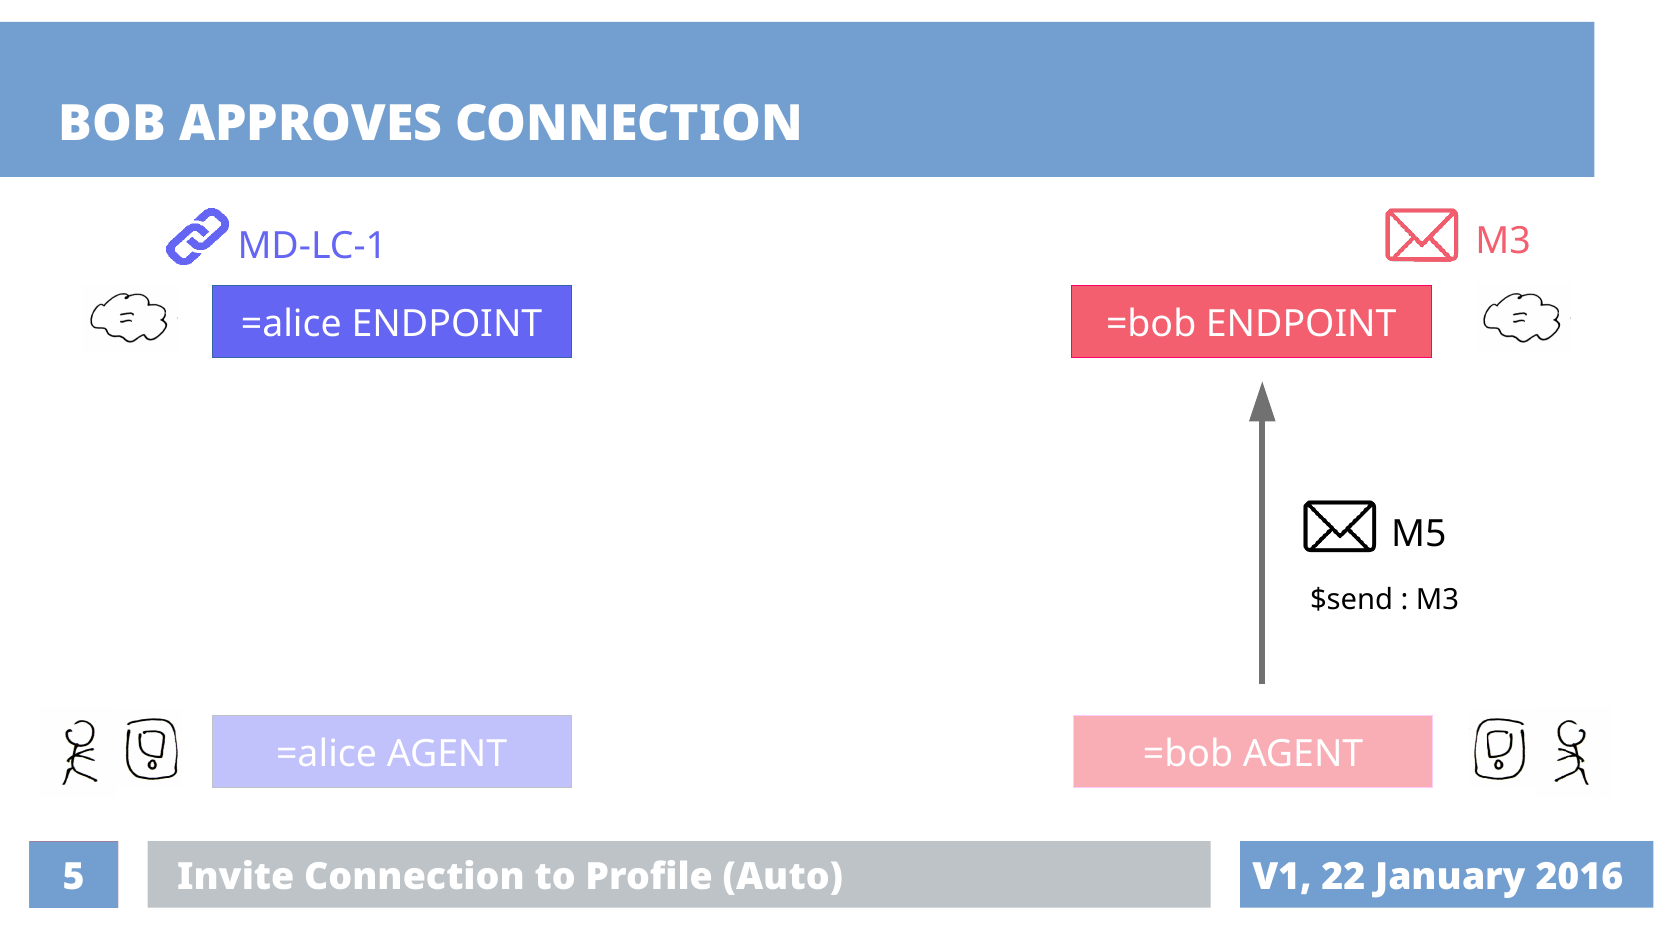

# BOB APPROVES CONNECTION
M3
MD-LC-1
=alice ENDPOINT
=bob ENDPOINT
M5
$send : M3
=alice AGENT
=bob AGENT
5
Invite Connection to Profile (Auto)
V1, 22 January 2016